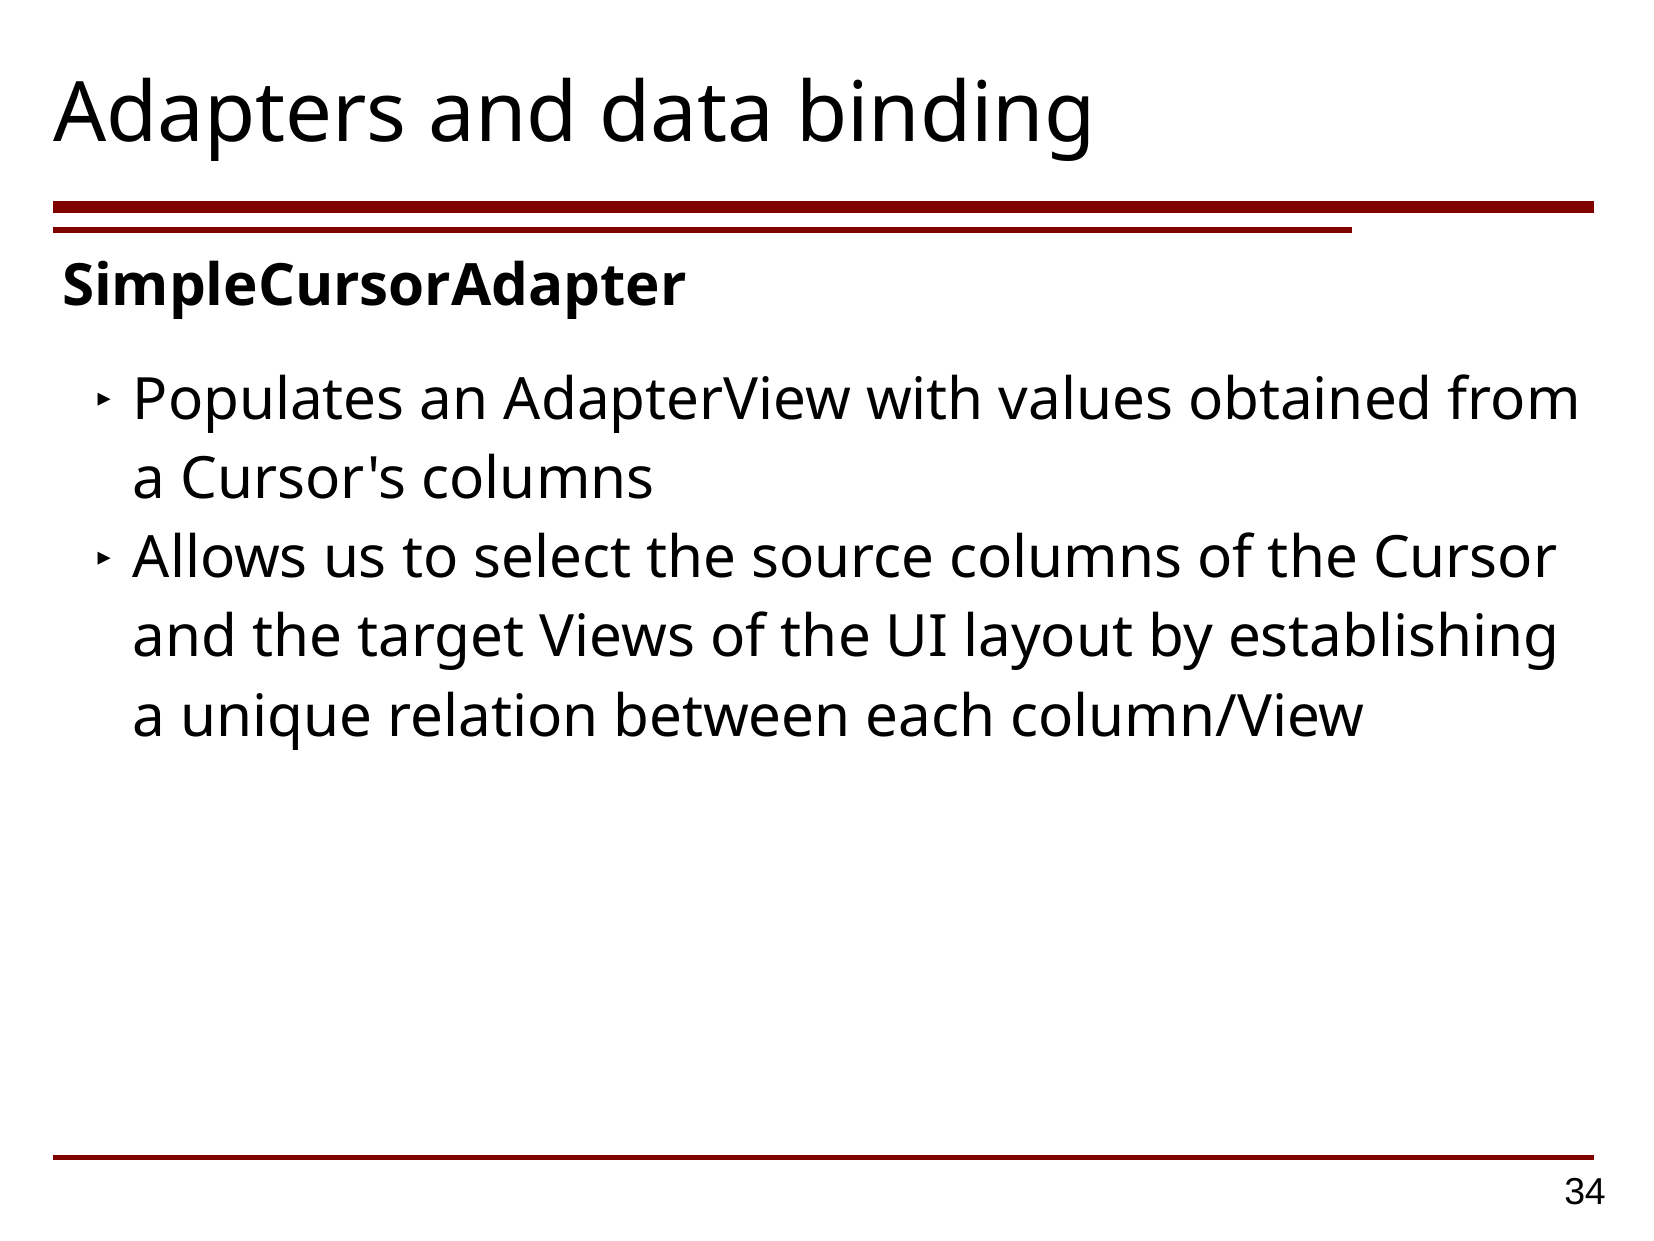

# Adapters and data binding
SimpleCursorAdapter
Populates an AdapterView with values obtained from a Cursor's columns
Allows us to select the source columns of the Cursor and the target Views of the UI layout by establishing a unique relation between each column/View